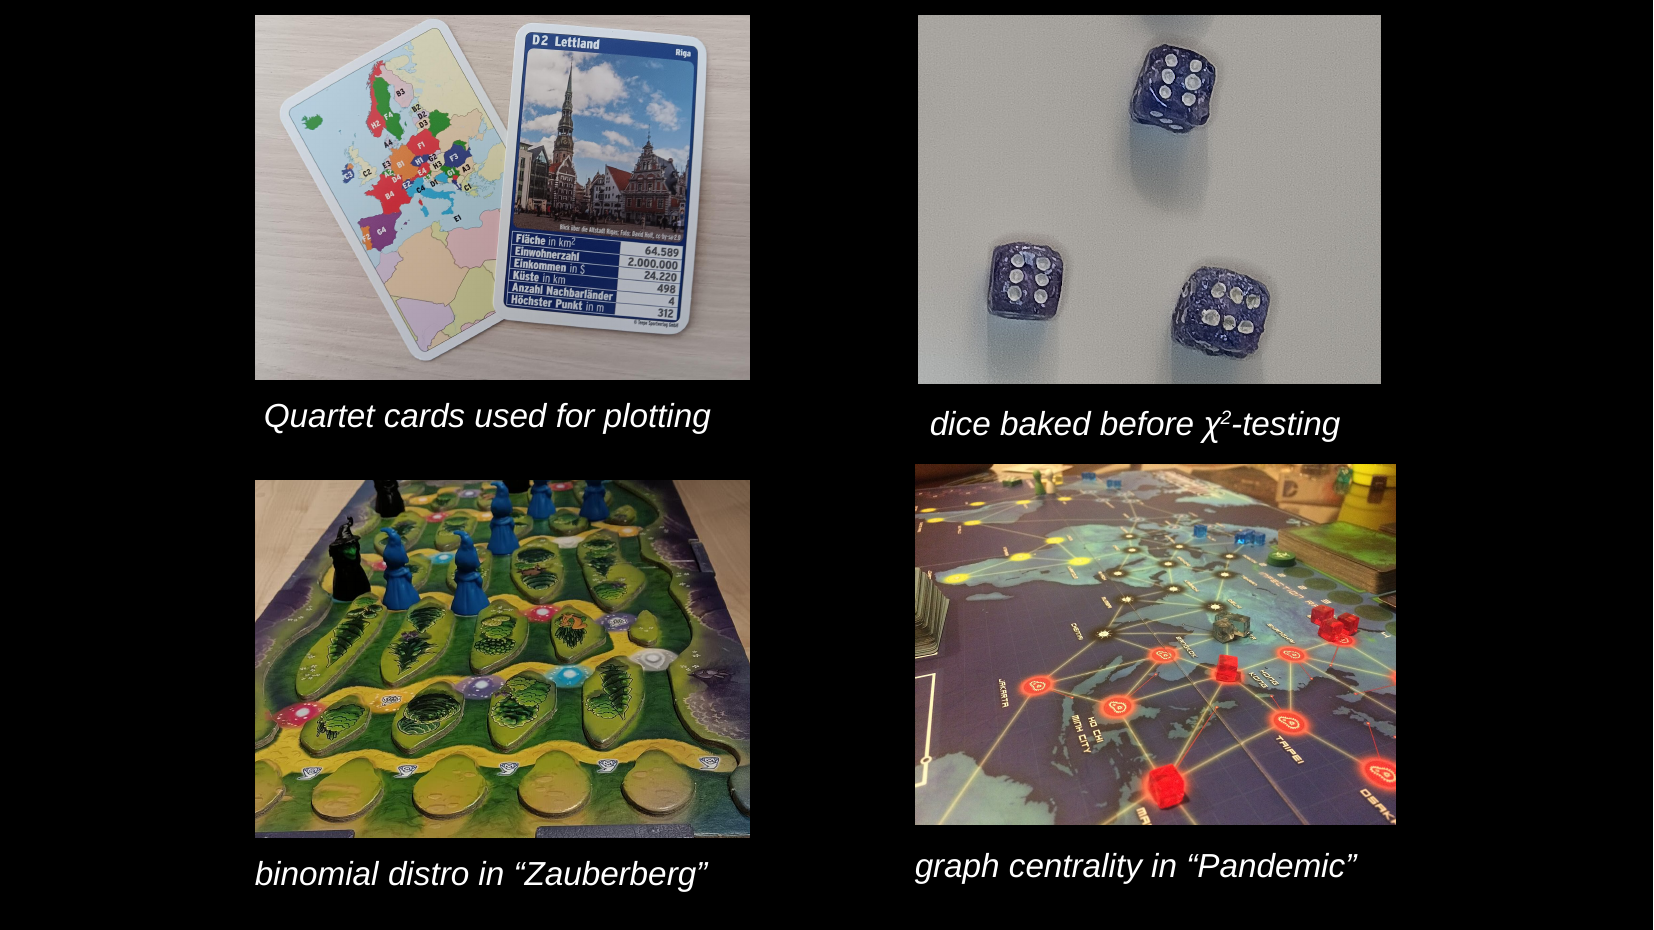

Quartet cards used for plotting
dice baked before χ2-testing
graph centrality in “Pandemic”
binomial distro in “Zauberberg”